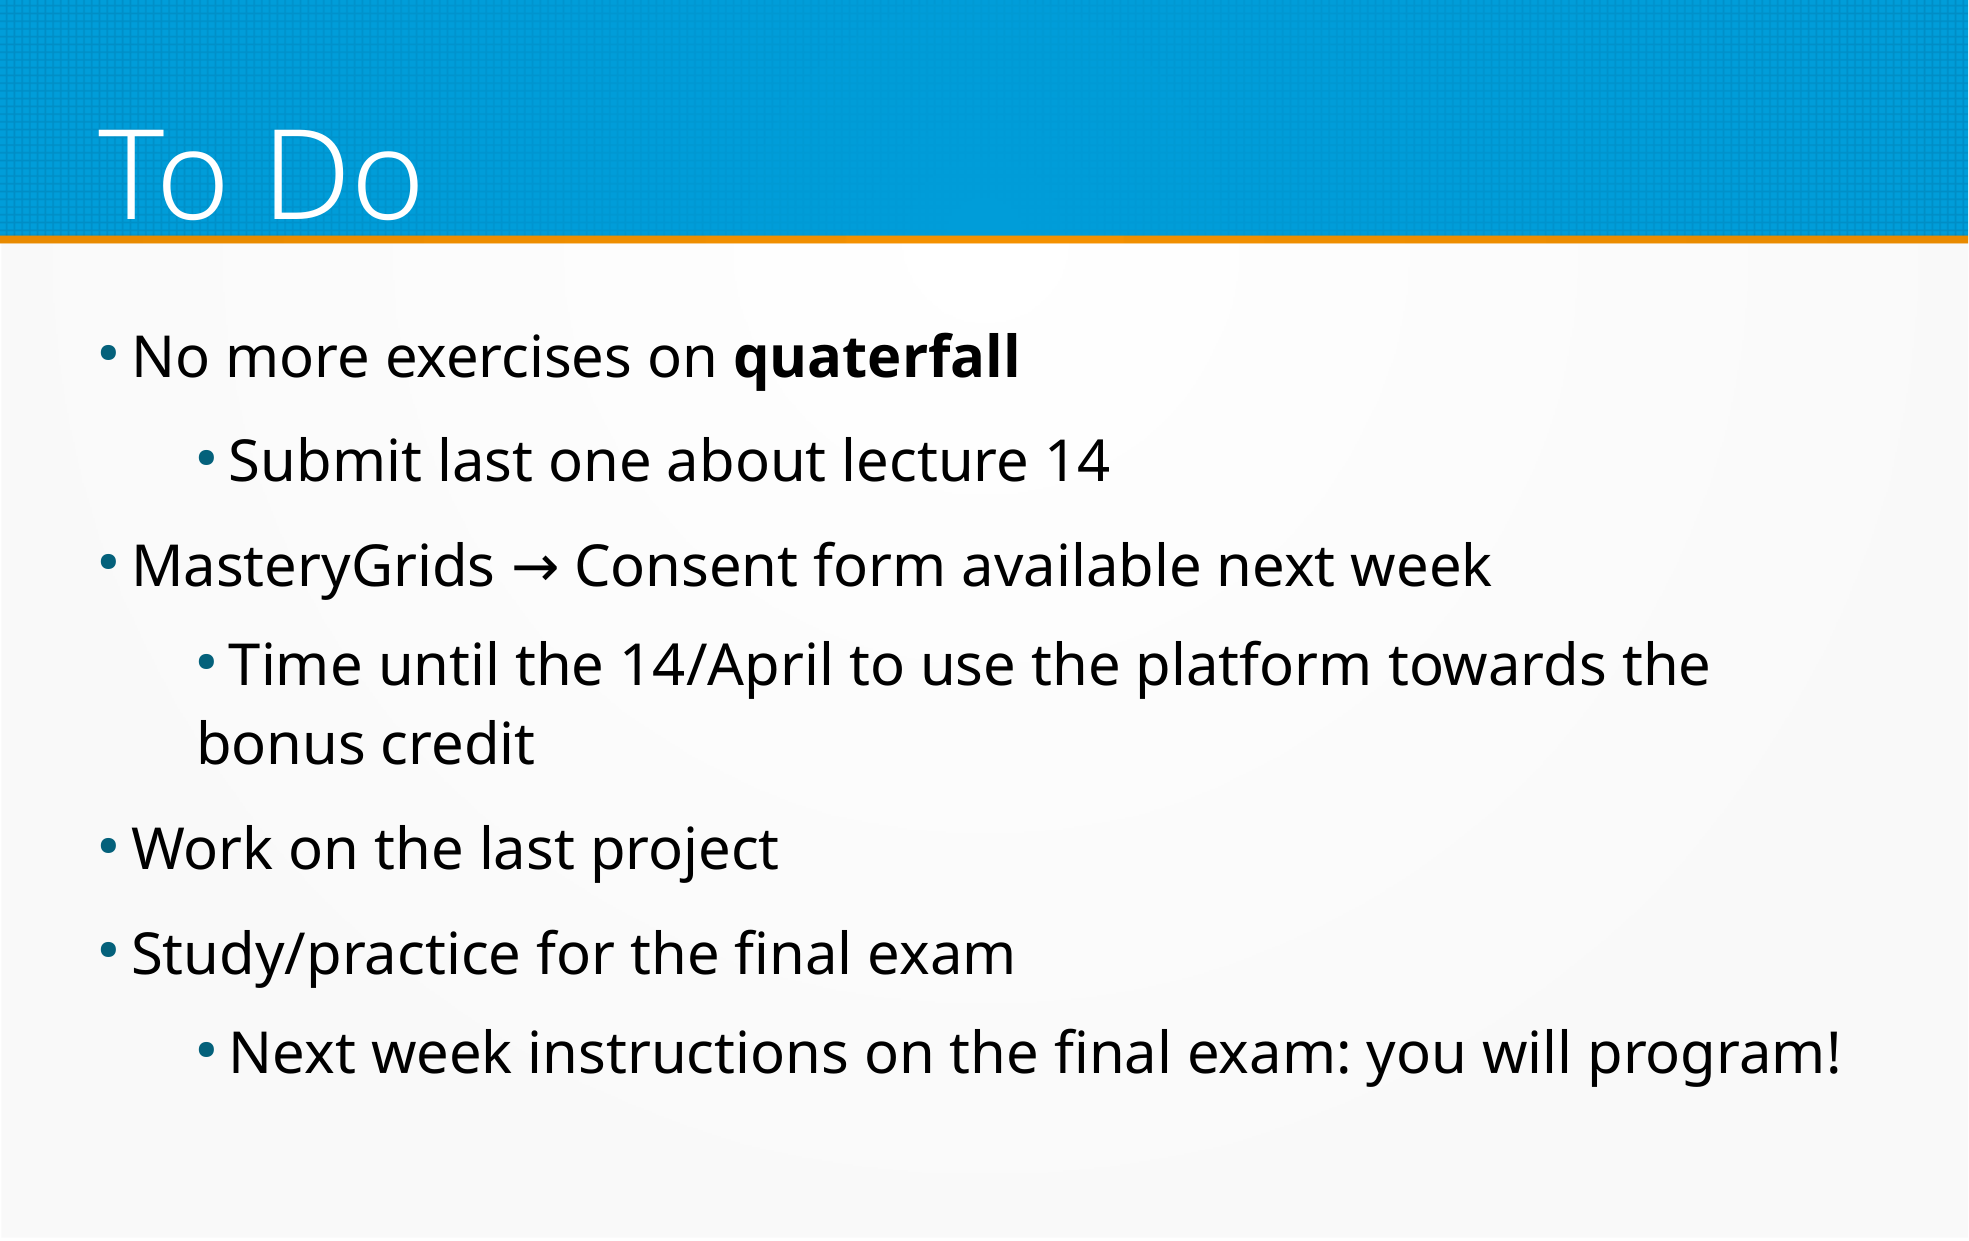

# To Do
 No more exercises on quaterfall
 Submit last one about lecture 14
 MasteryGrids → Consent form available next week
 Time until the 14/April to use the platform towards the bonus credit
 Work on the last project
 Study/practice for the final exam
 Next week instructions on the final exam: you will program!